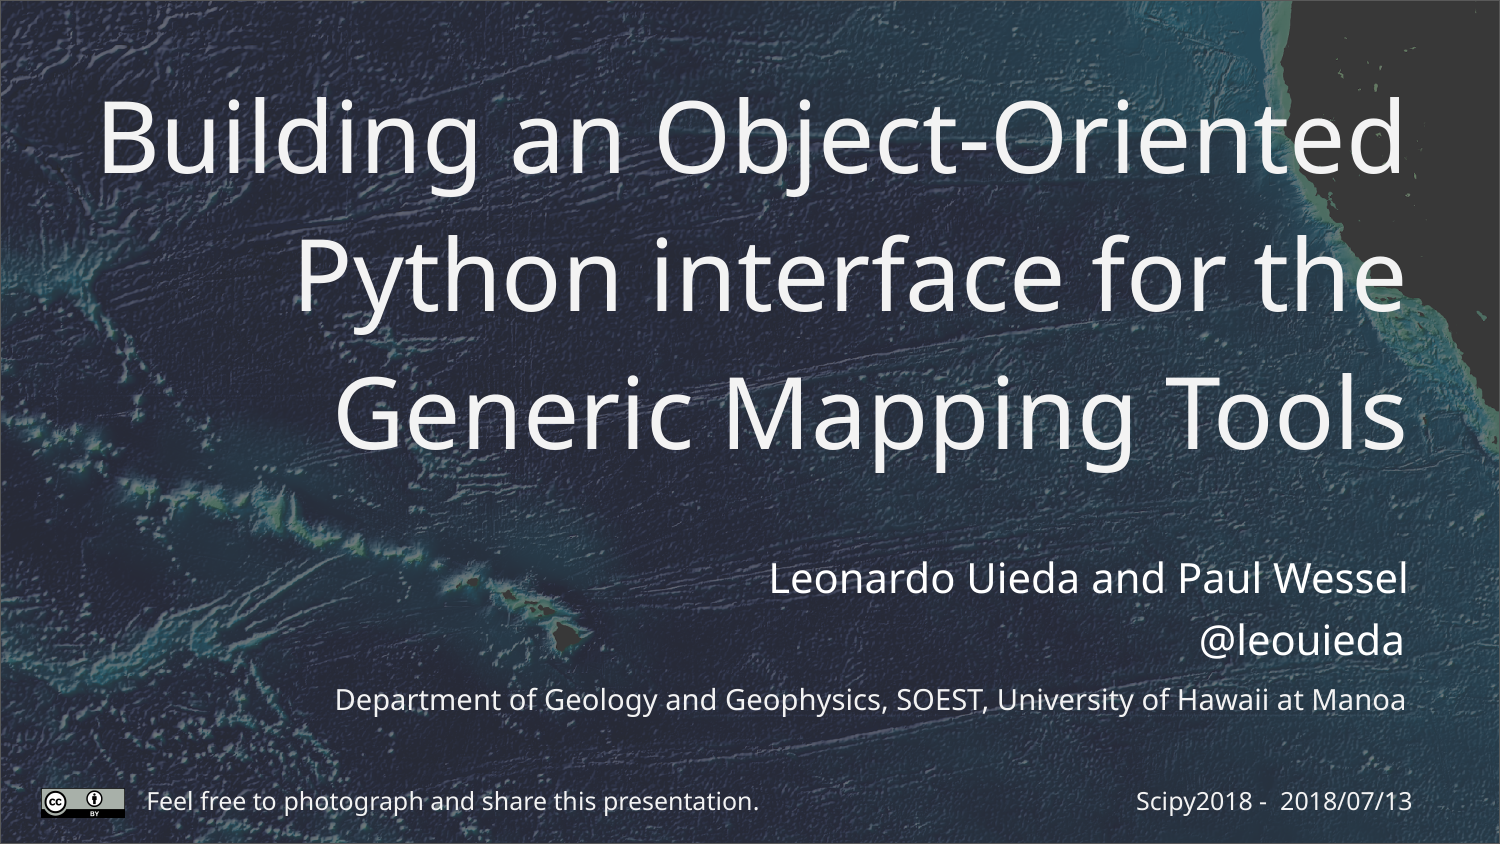

# Building an Object-Oriented Python interface for the Generic Mapping Tools
Leonardo Uieda and Paul Wessel
@leouieda
Department of Geology and Geophysics, SOEST, University of Hawaii at Manoa
Feel free to photograph and share this presentation.
 Scipy2018 - 2018/07/13